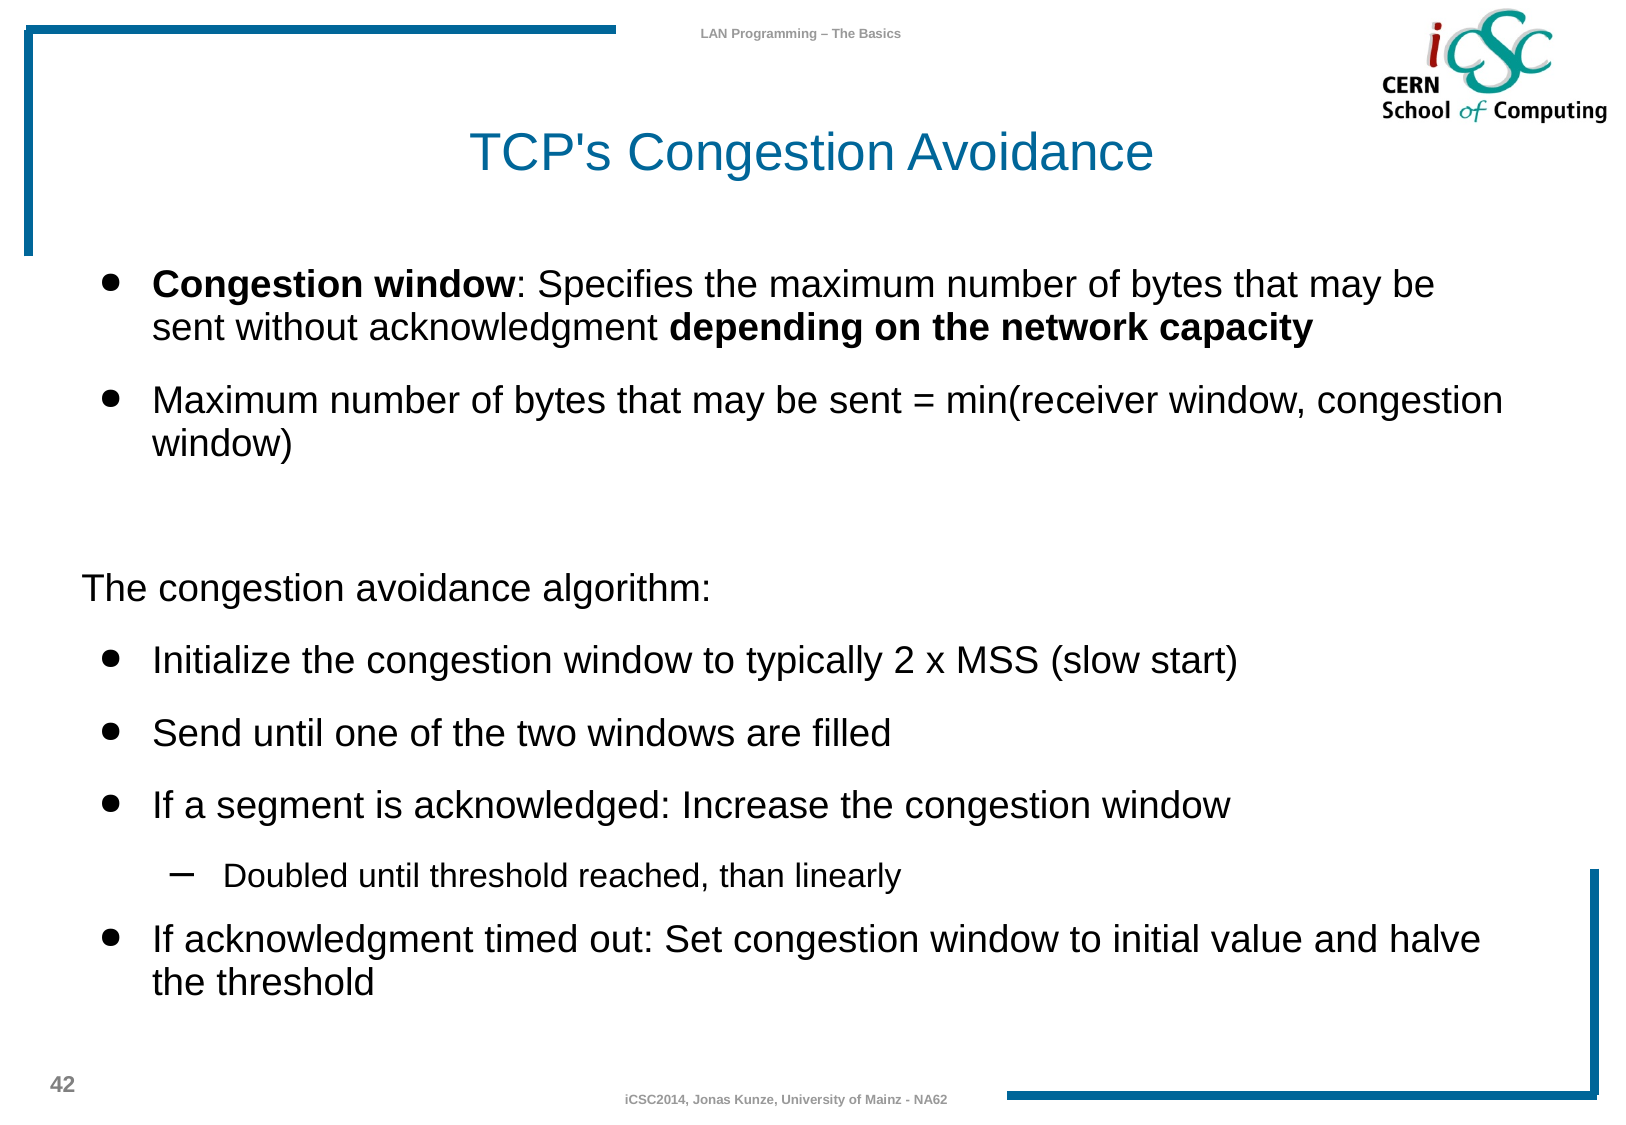

# TCP's Congestion Avoidance
Congestion window: Specifies the maximum number of bytes that may be sent without acknowledgment depending on the network capacity
Maximum number of bytes that may be sent = min(receiver window, congestion window)
The congestion avoidance algorithm:
Initialize the congestion window to typically 2 x MSS (slow start)
Send until one of the two windows are filled
If a segment is acknowledged: Increase the congestion window
Doubled until threshold reached, than linearly
If acknowledgment timed out: Set congestion window to initial value and halve the threshold